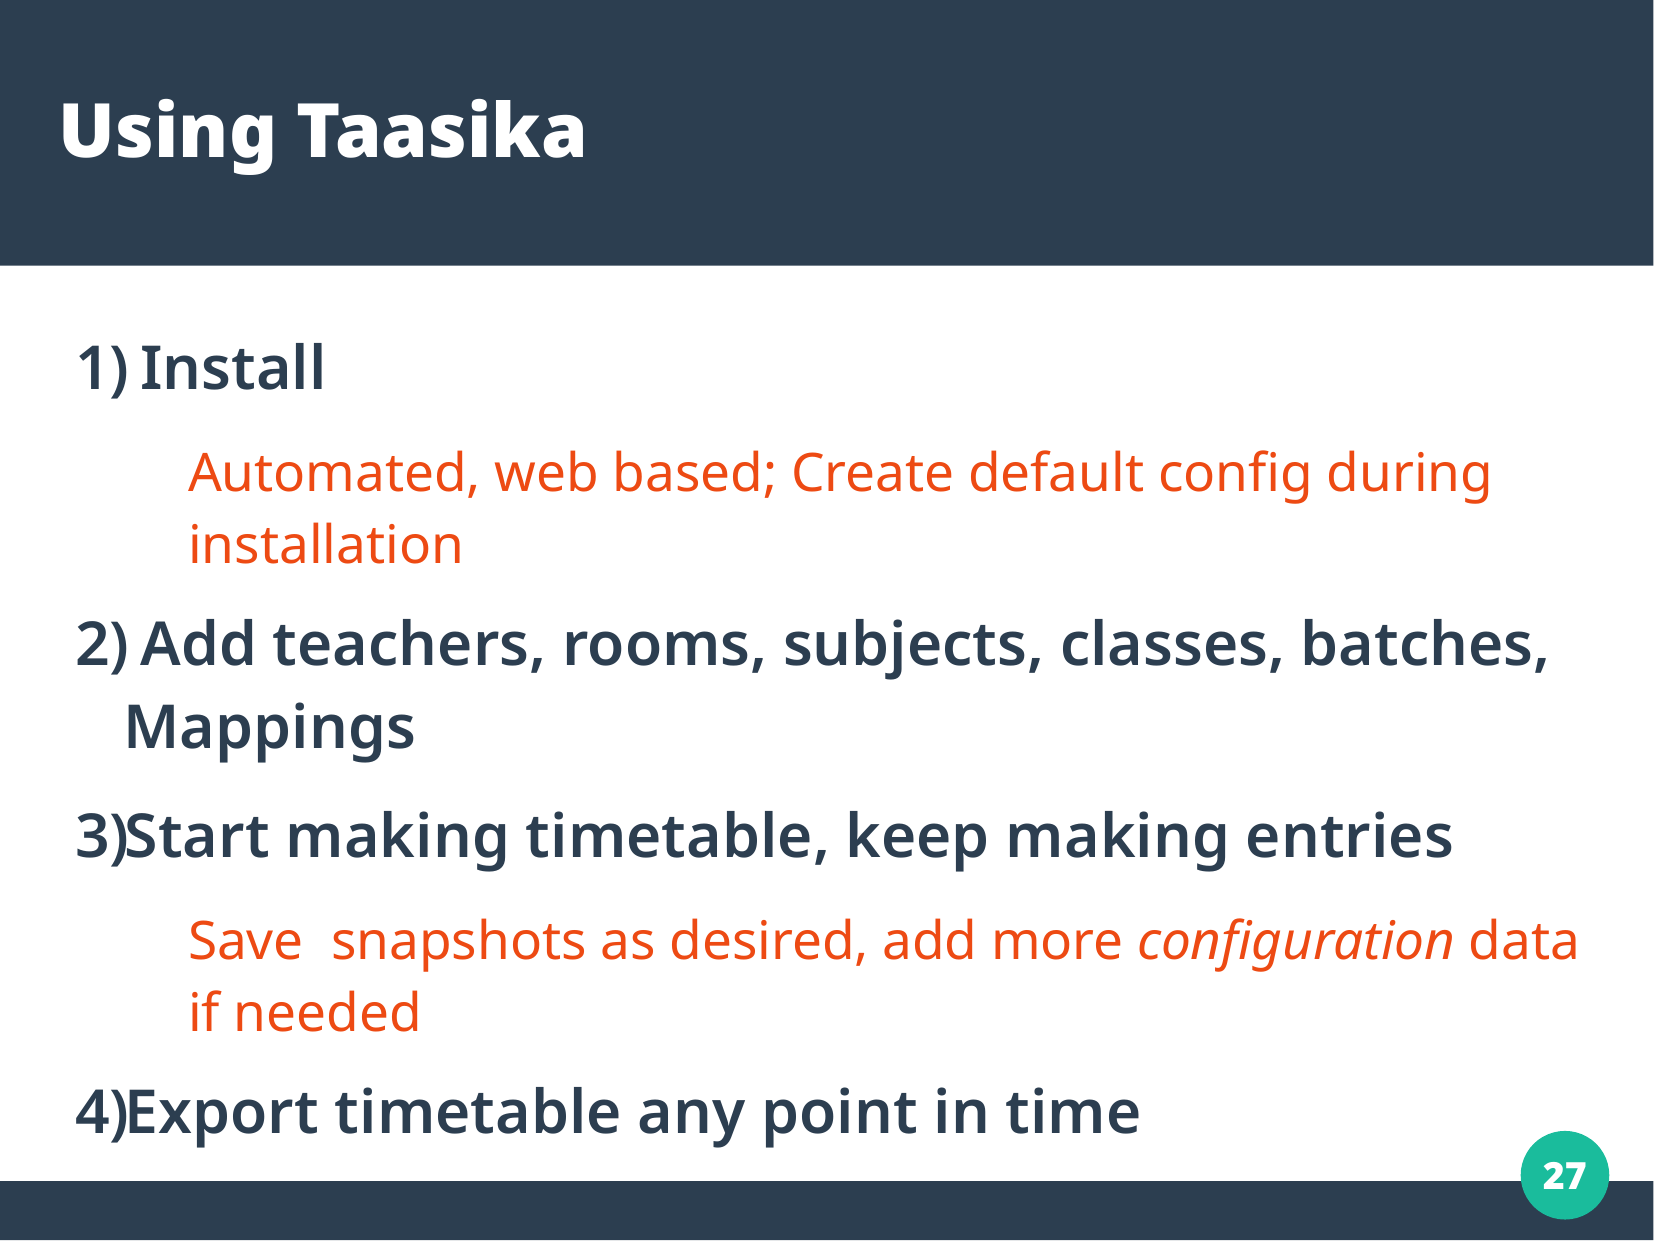

# Using Taasika
 Install
Automated, web based; Create default config during installation
 Add teachers, rooms, subjects, classes, batches, Mappings
Start making timetable, keep making entries
Save snapshots as desired, add more configuration data if needed
Export timetable any point in time
27